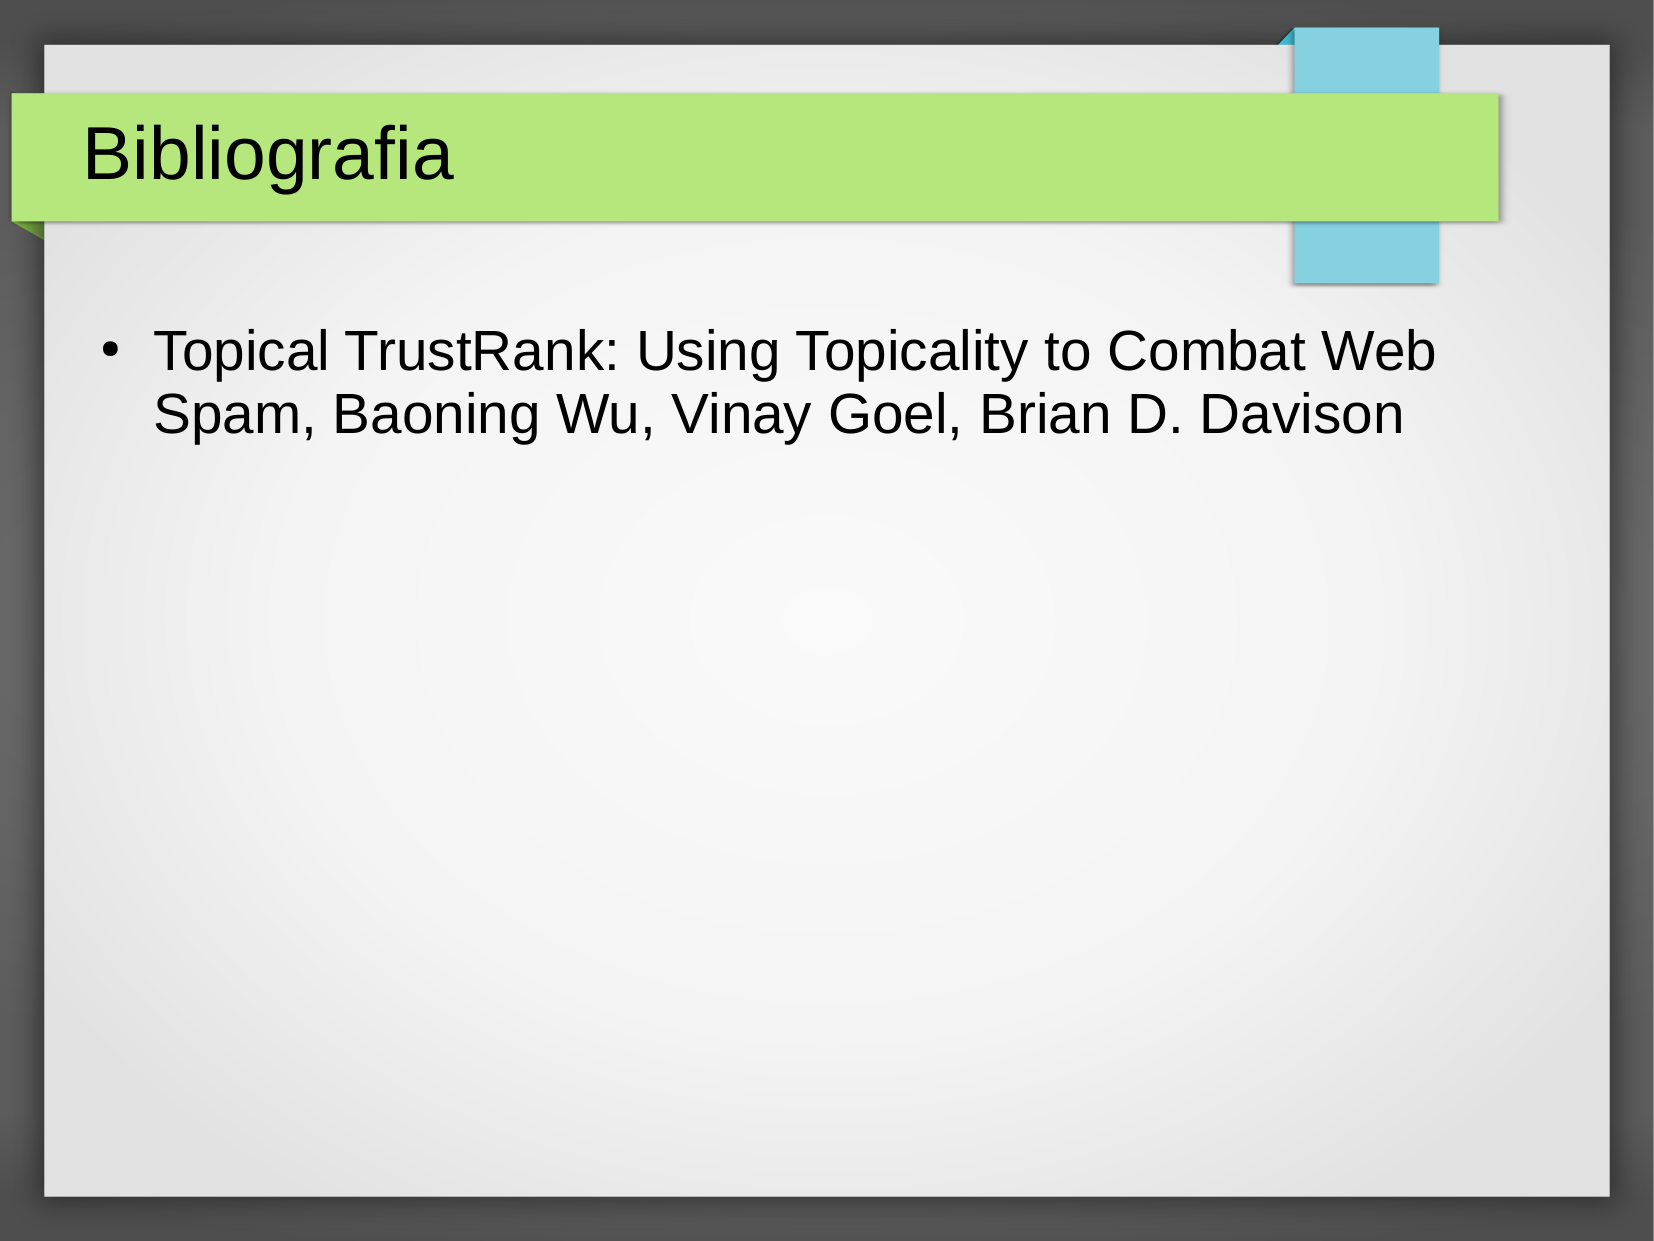

# Bibliografia
Topical TrustRank: Using Topicality to Combat Web Spam, Baoning Wu, Vinay Goel, Brian D. Davison